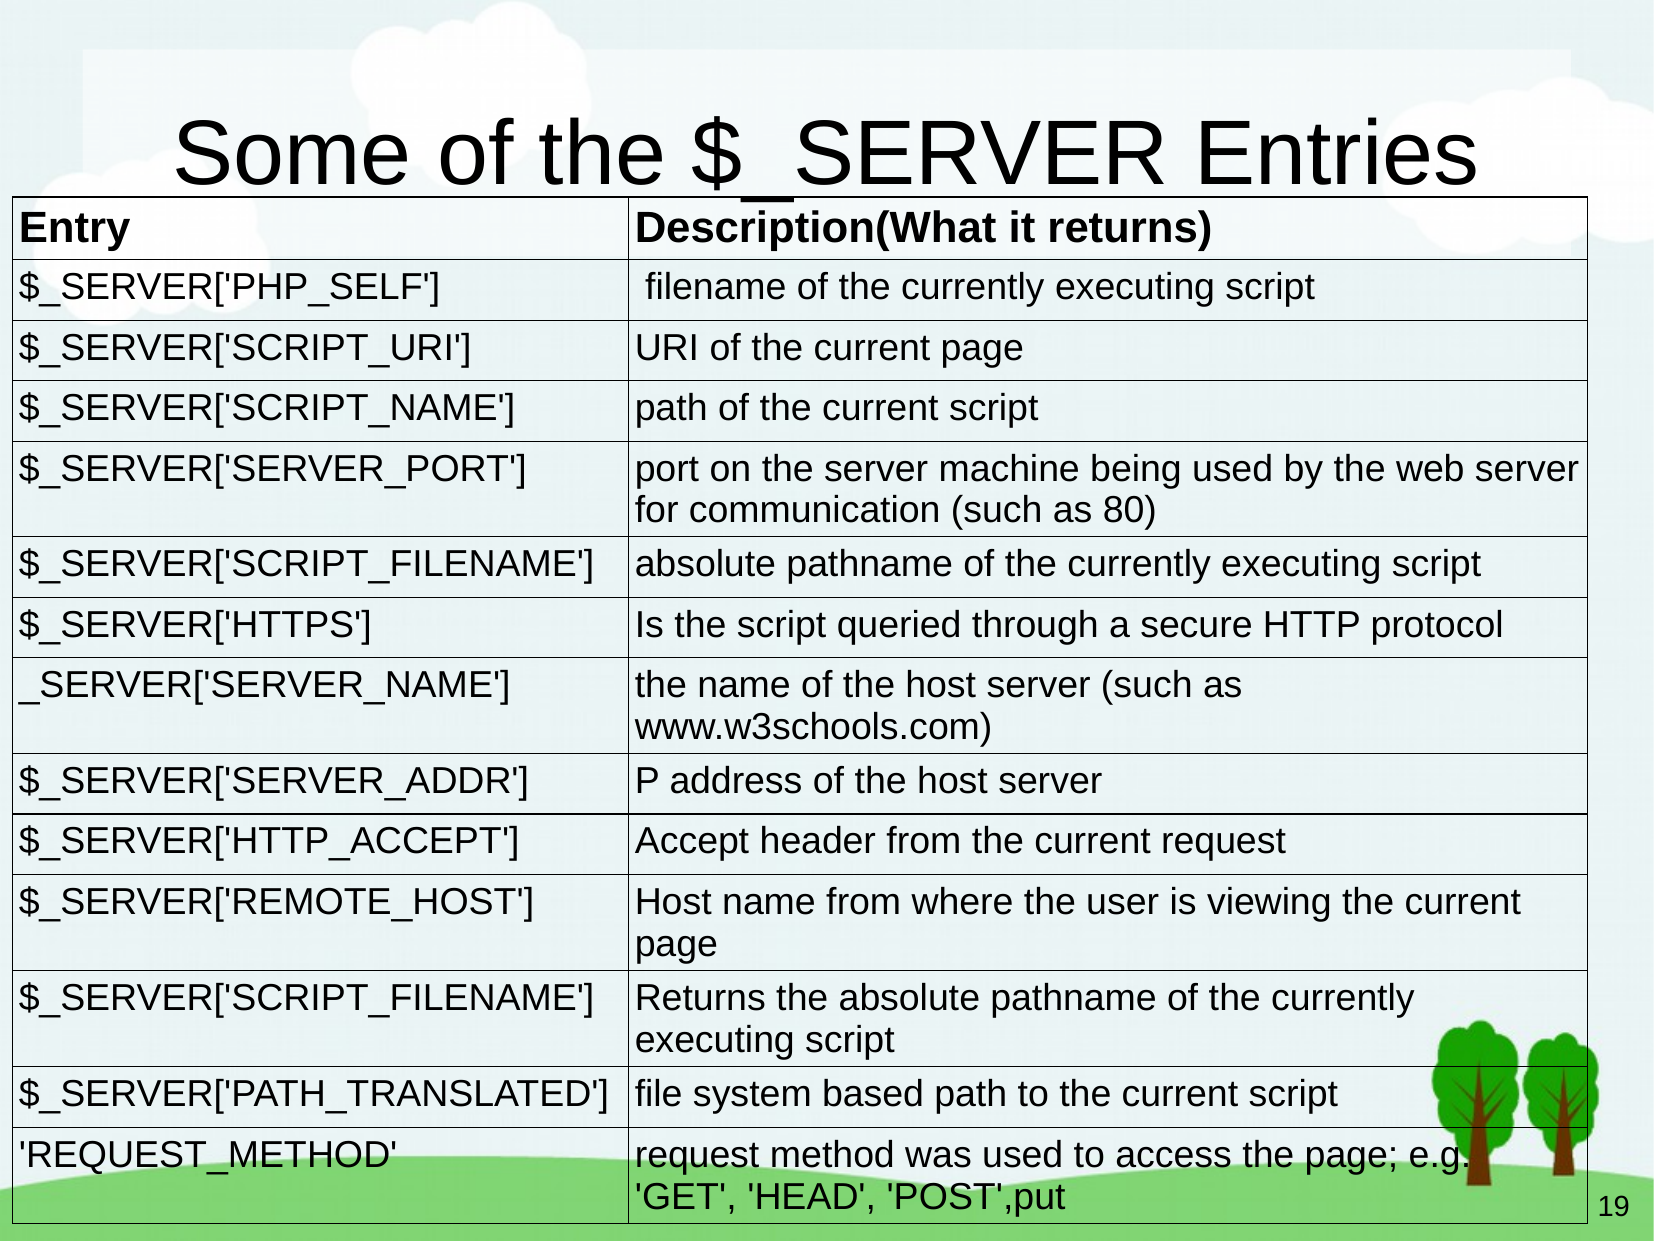

# Some of the $_SERVER Entries
| Entry | Description(What it returns) |
| --- | --- |
| $\_SERVER['PHP\_SELF'] | filename of the currently executing script |
| $\_SERVER['SCRIPT\_URI'] | URI of the current page |
| $\_SERVER['SCRIPT\_NAME'] | path of the current script |
| $\_SERVER['SERVER\_PORT'] | port on the server machine being used by the web server for communication (such as 80) |
| $\_SERVER['SCRIPT\_FILENAME'] | absolute pathname of the currently executing script |
| $\_SERVER['HTTPS'] | Is the script queried through a secure HTTP protocol |
| \_SERVER['SERVER\_NAME'] | the name of the host server (such as www.w3schools.com) |
| $\_SERVER['SERVER\_ADDR'] | P address of the host server |
| $\_SERVER['HTTP\_ACCEPT'] | Accept header from the current request |
| $\_SERVER['REMOTE\_HOST'] | Host name from where the user is viewing the current page |
| $\_SERVER['SCRIPT\_FILENAME'] | Returns the absolute pathname of the currently executing script |
| $\_SERVER['PATH\_TRANSLATED'] | file system based path to the current script |
| 'REQUEST\_METHOD' | request method was used to access the page; e.g. 'GET', 'HEAD', 'POST',put |
19